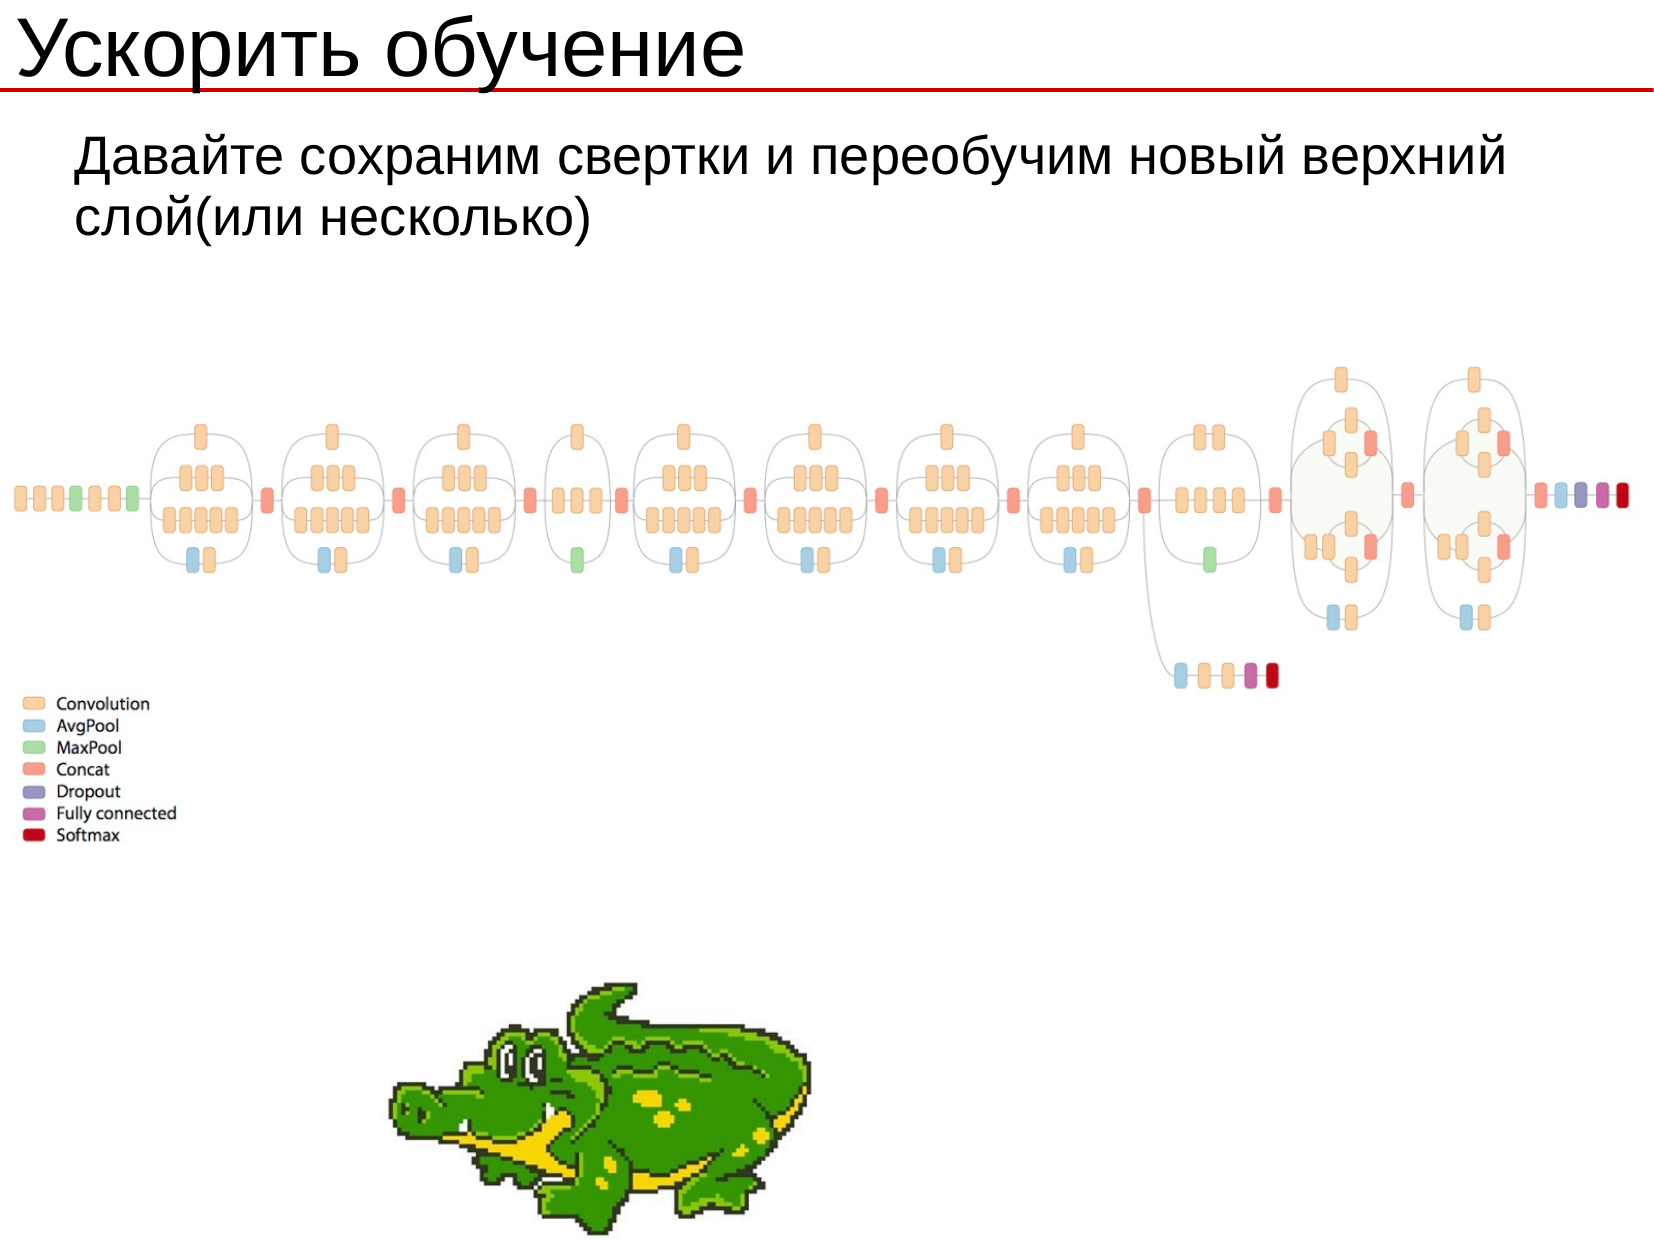

# Ускорить обучение
Давайте сохраним свертки и переобучим новый верхний слой(или несколько)